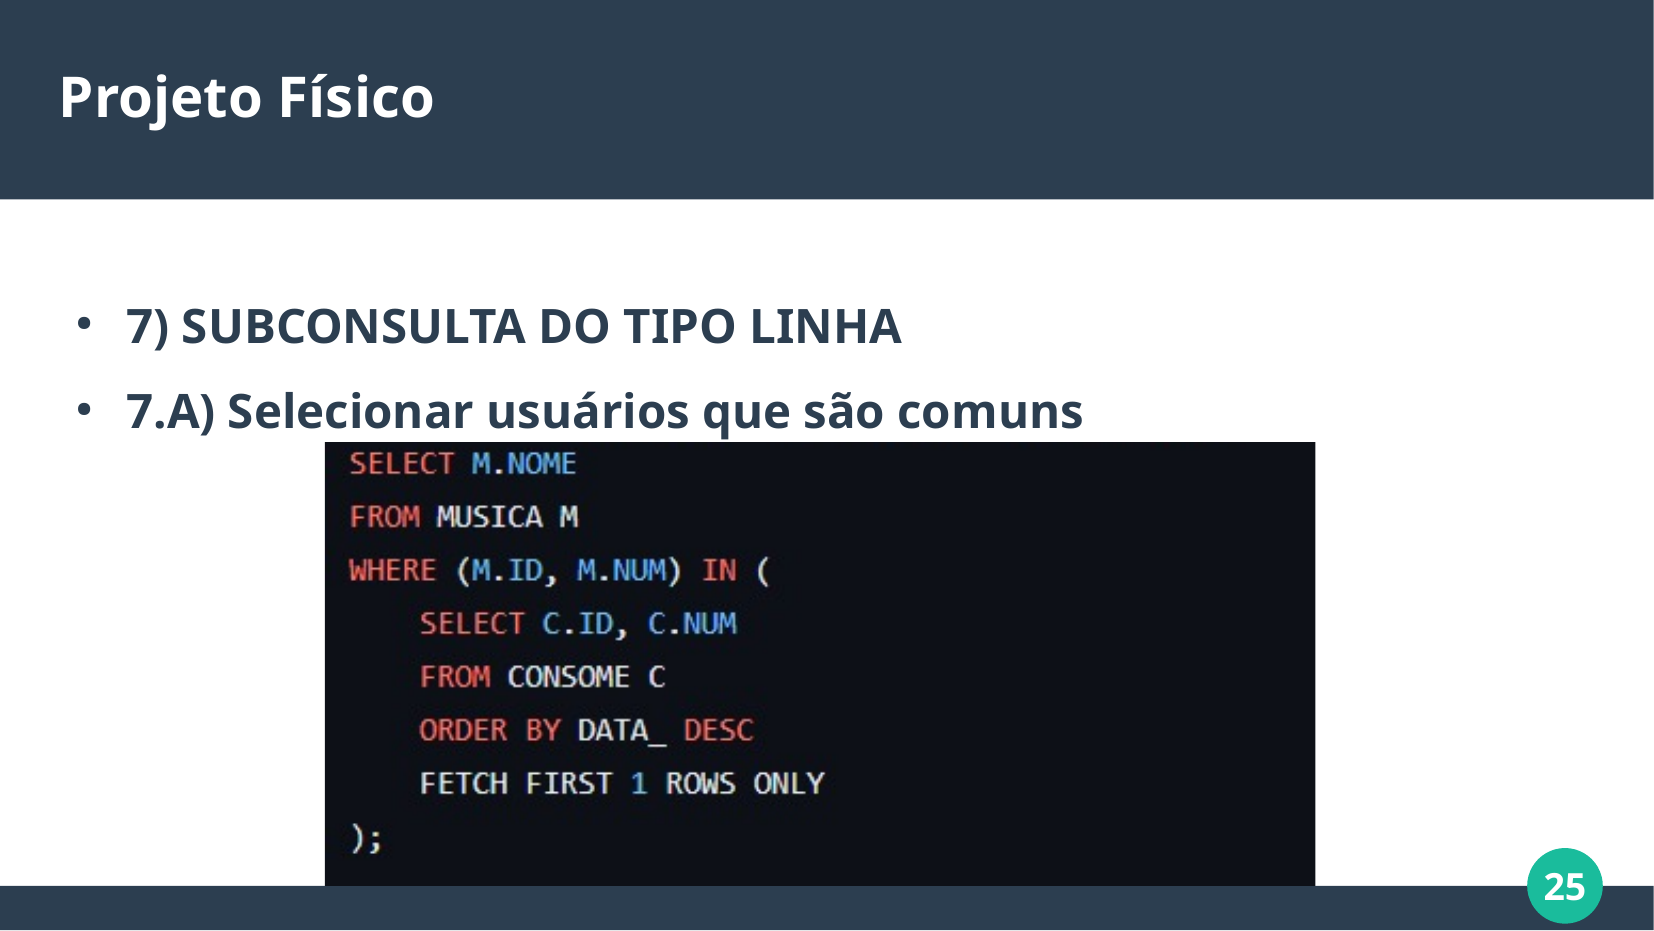

# Projeto Físico
7) SUBCONSULTA DO TIPO LINHA
7.A) Selecionar usuários que são comuns